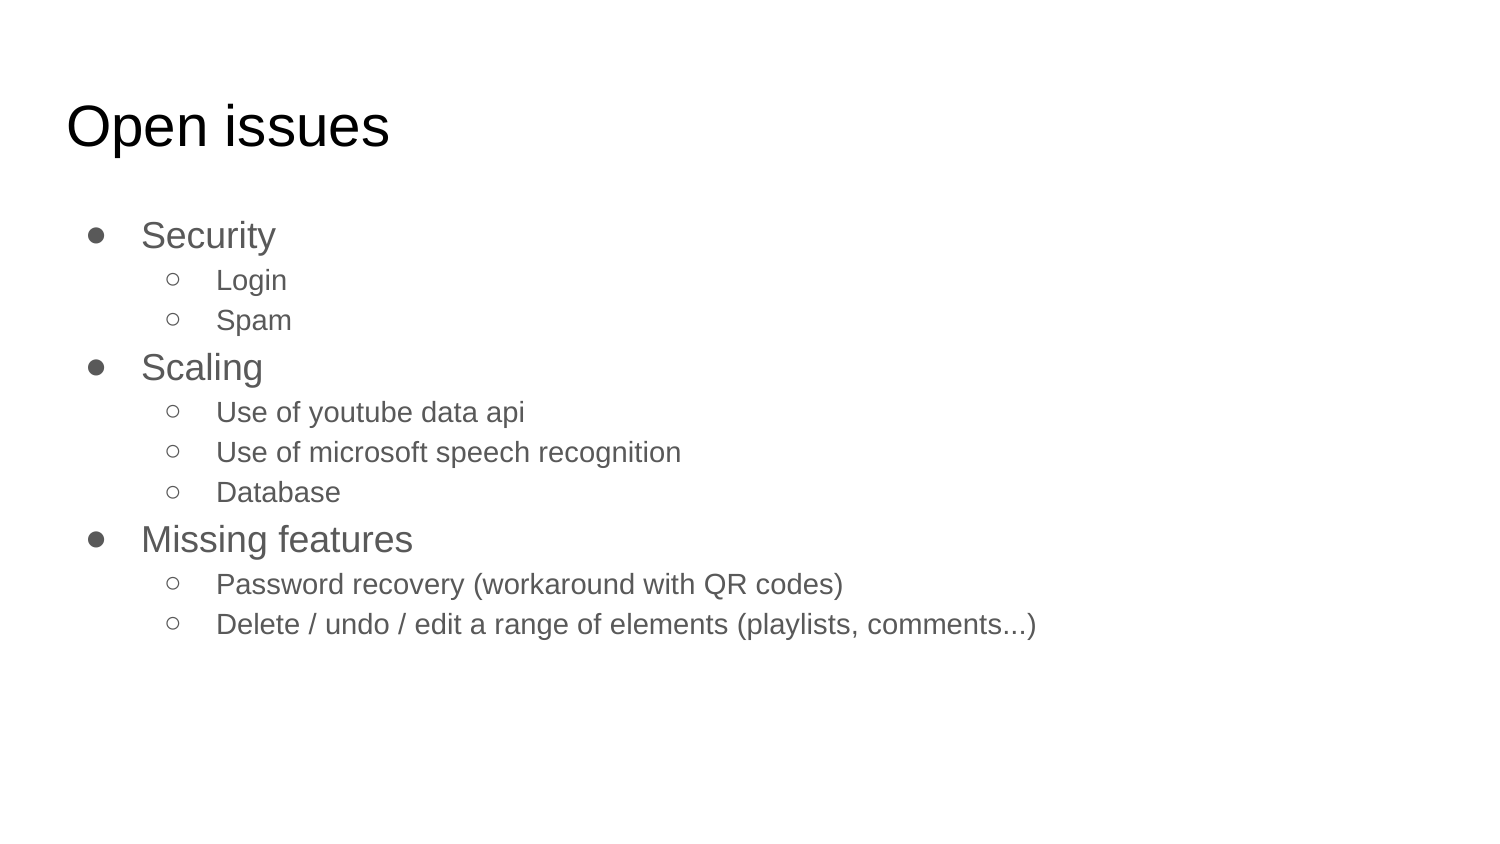

# Open issues
Security
Login
Spam
Scaling
Use of youtube data api
Use of microsoft speech recognition
Database
Missing features
Password recovery (workaround with QR codes)
Delete / undo / edit a range of elements (playlists, comments...)